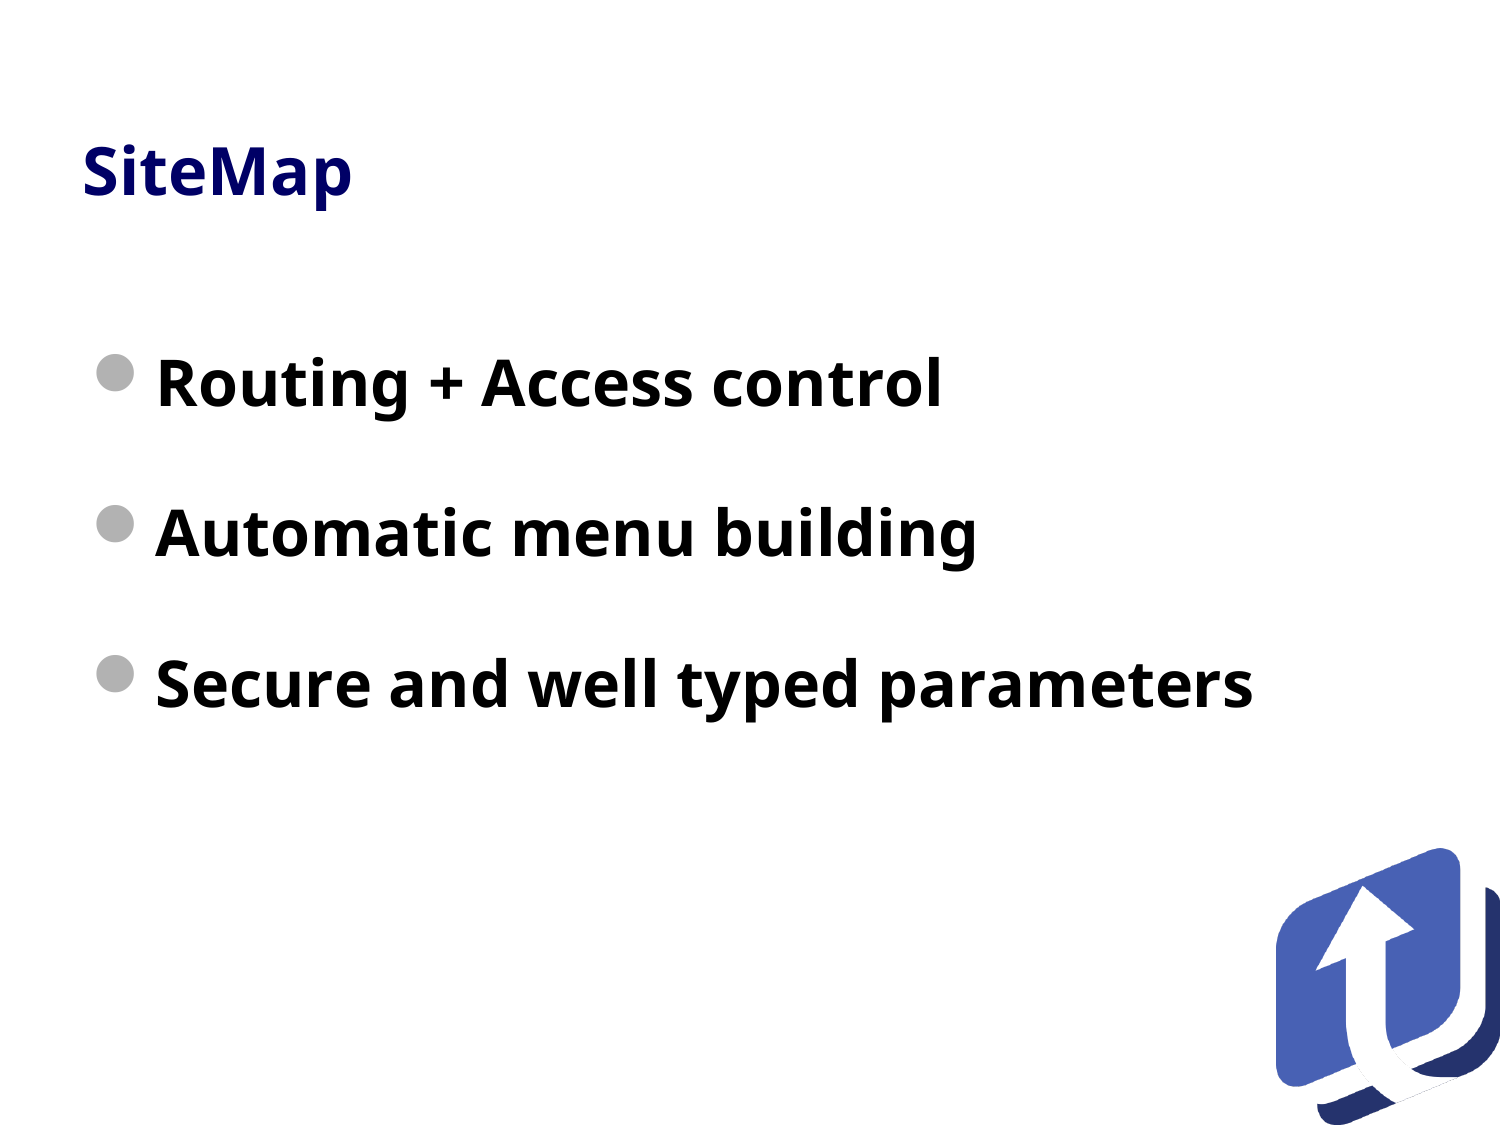

# SiteMap
Routing + Access control
Automatic menu building
Secure and well typed parameters